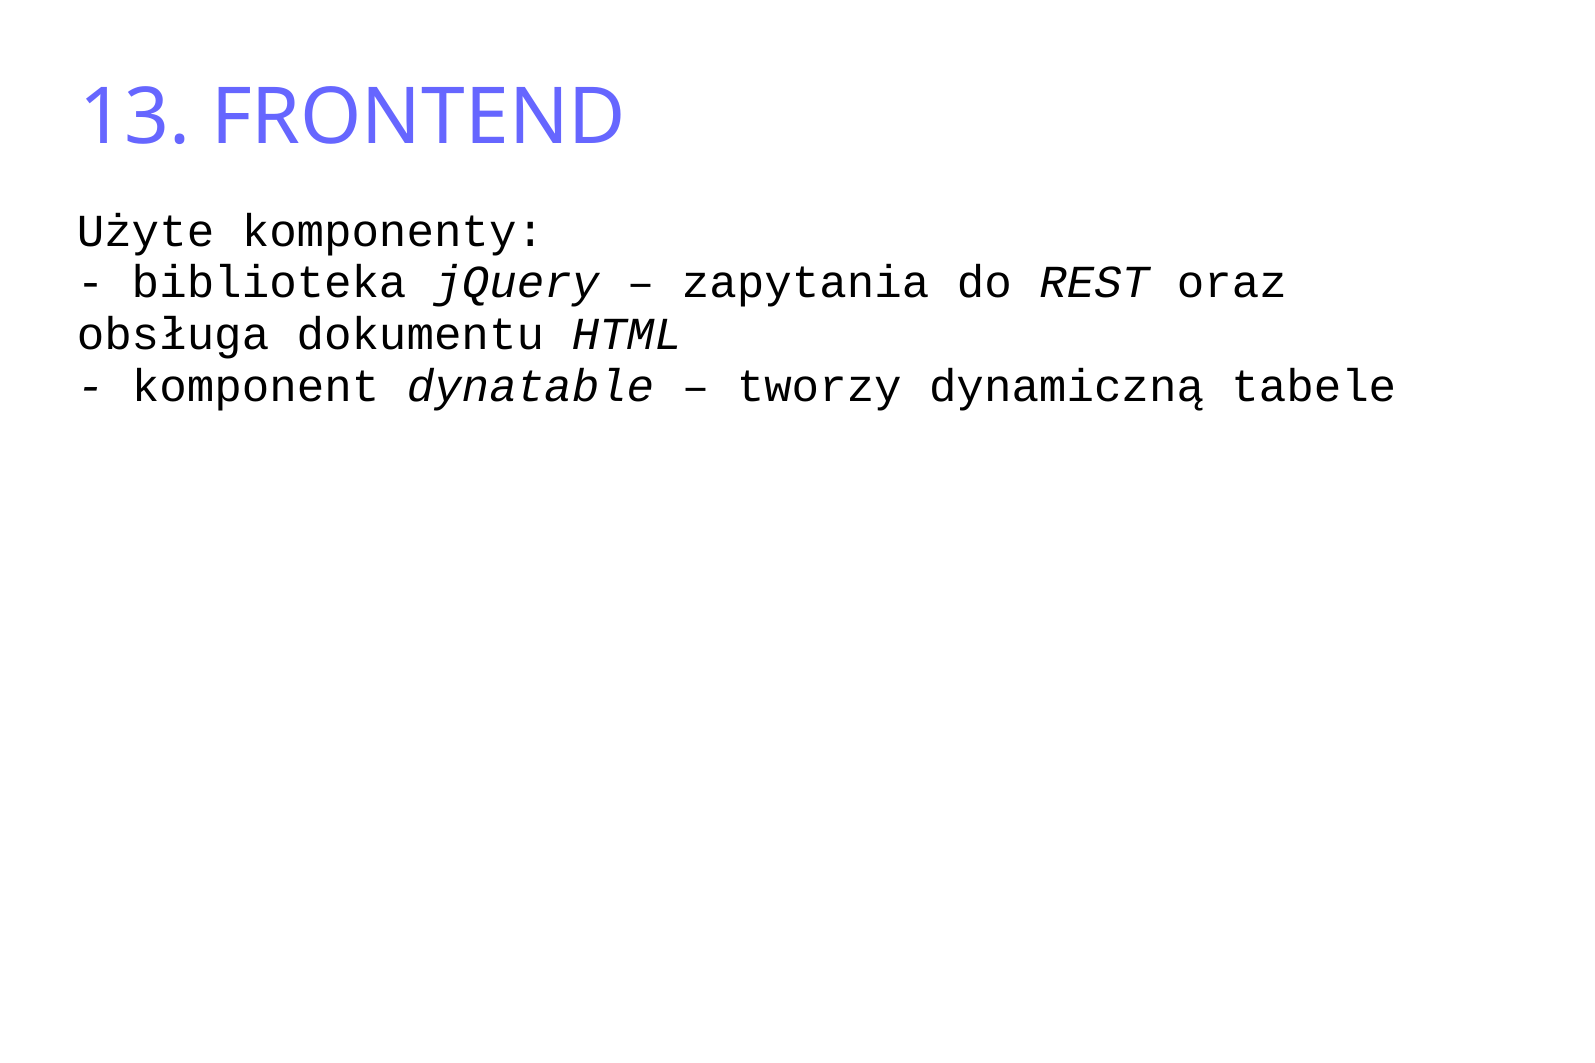

# 13. FRONTEND
Użyte komponenty:
- biblioteka jQuery – zapytania do REST oraz obsługa dokumentu HTML
- komponent dynatable – tworzy dynamiczną tabele